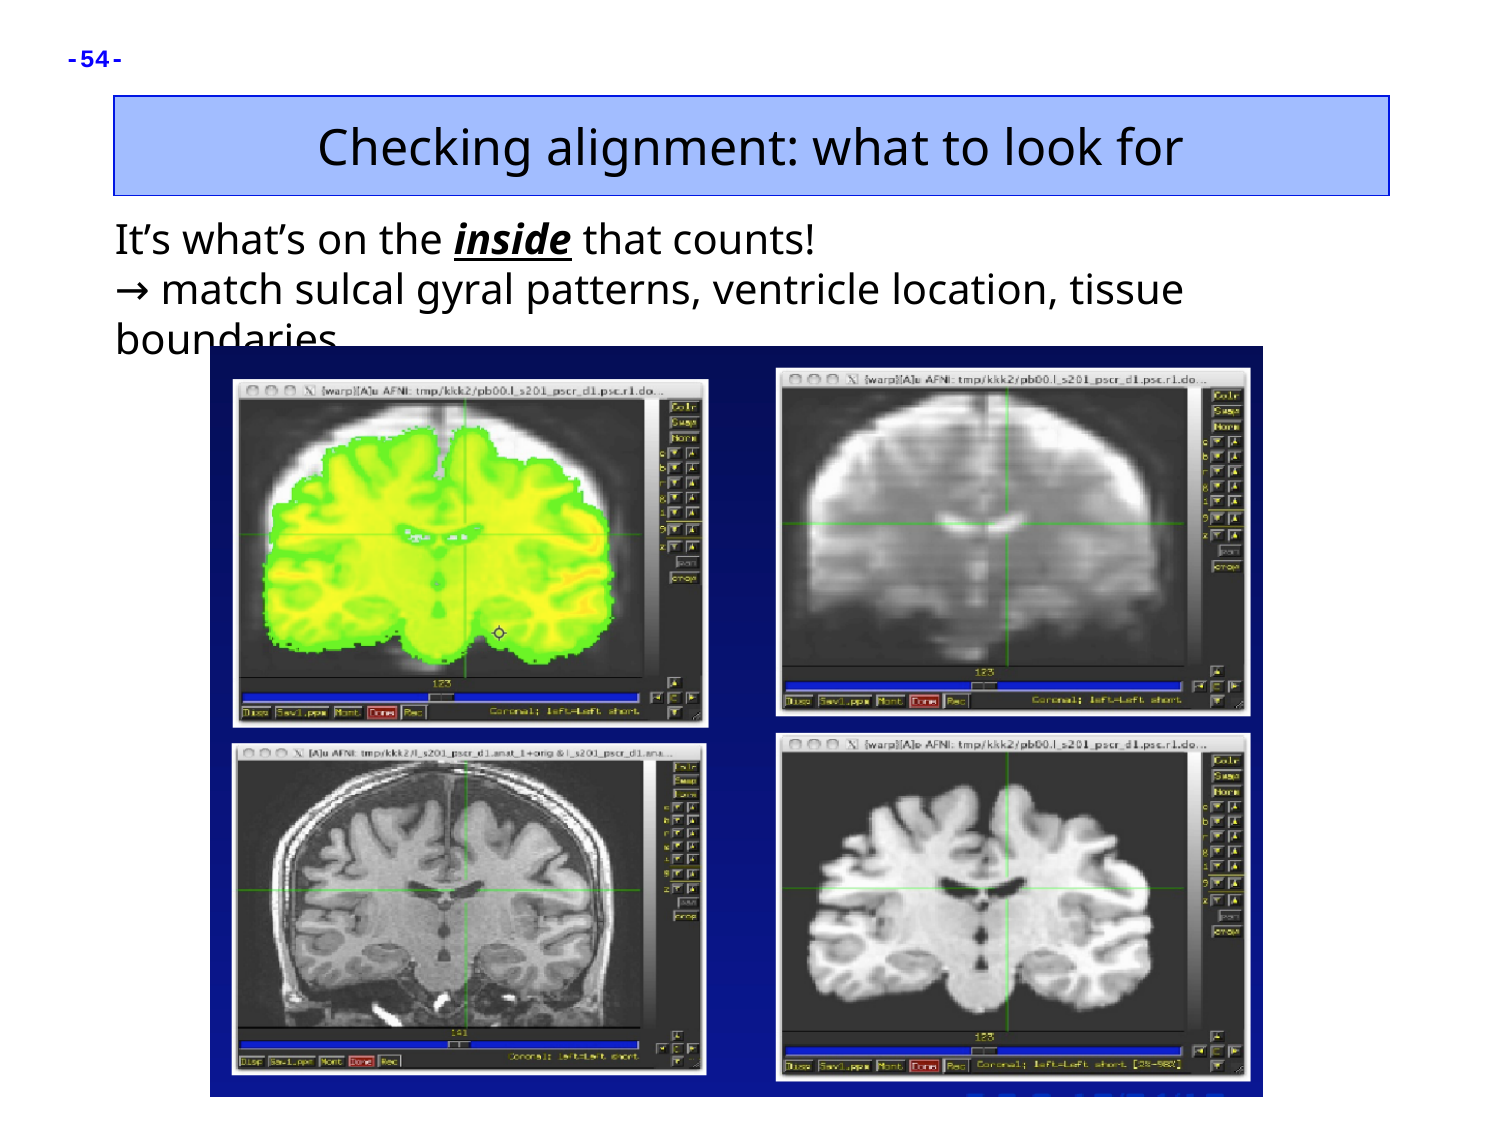

Checking alignment: what to look for
It’s what’s on the inside that counts!
→ match sulcal gyral patterns, ventricle location, tissue boundaries...